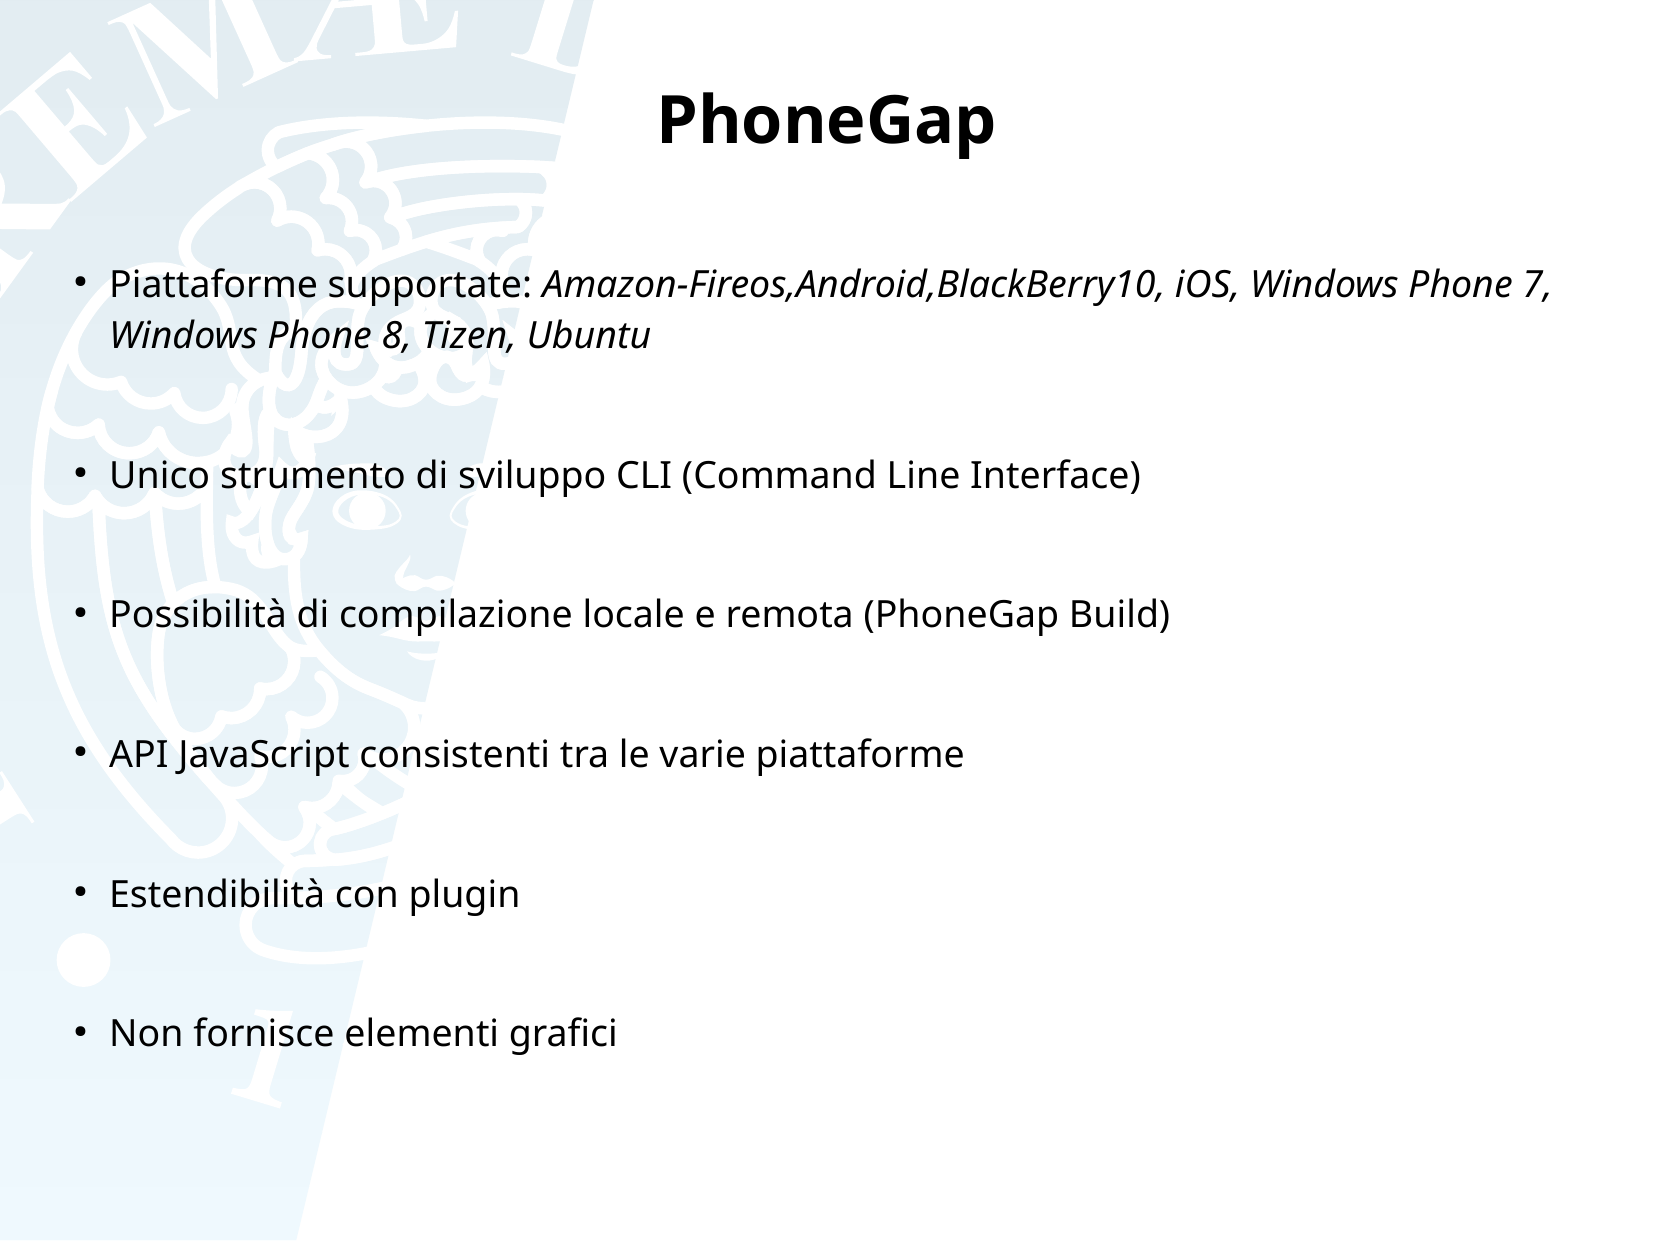

# PhoneGap
Piattaforme supportate: Amazon-Fireos,Android,BlackBerry10, iOS, Windows Phone 7, Windows Phone 8, Tizen, Ubuntu
Unico strumento di sviluppo CLI (Command Line Interface)
Possibilità di compilazione locale e remota (PhoneGap Build)
API JavaScript consistenti tra le varie piattaforme
Estendibilità con plugin
Non fornisce elementi grafici